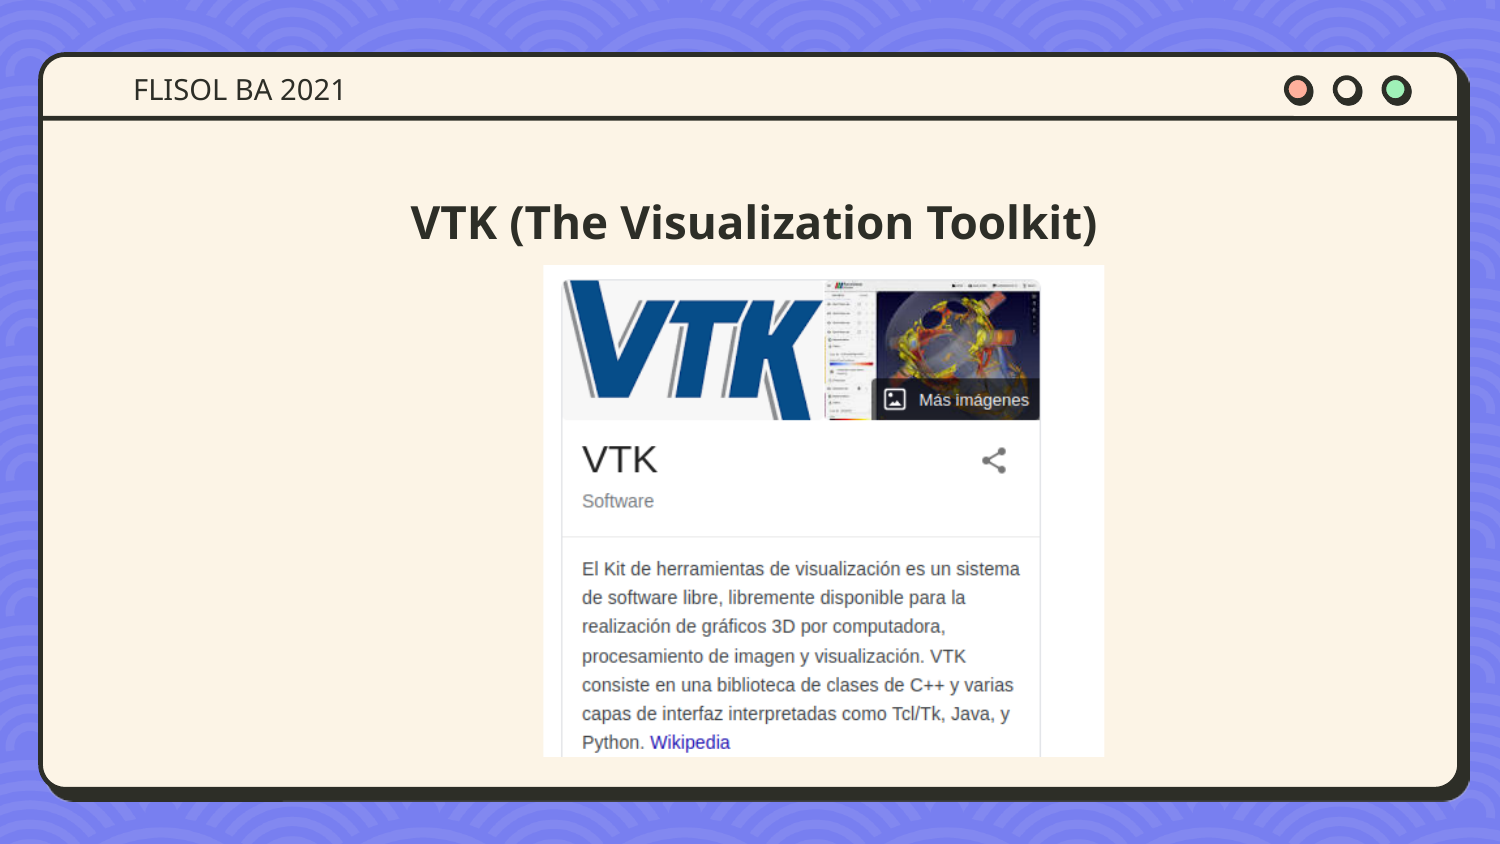

FLISOL BA 2021
# VTK (The Visualization Toolkit)